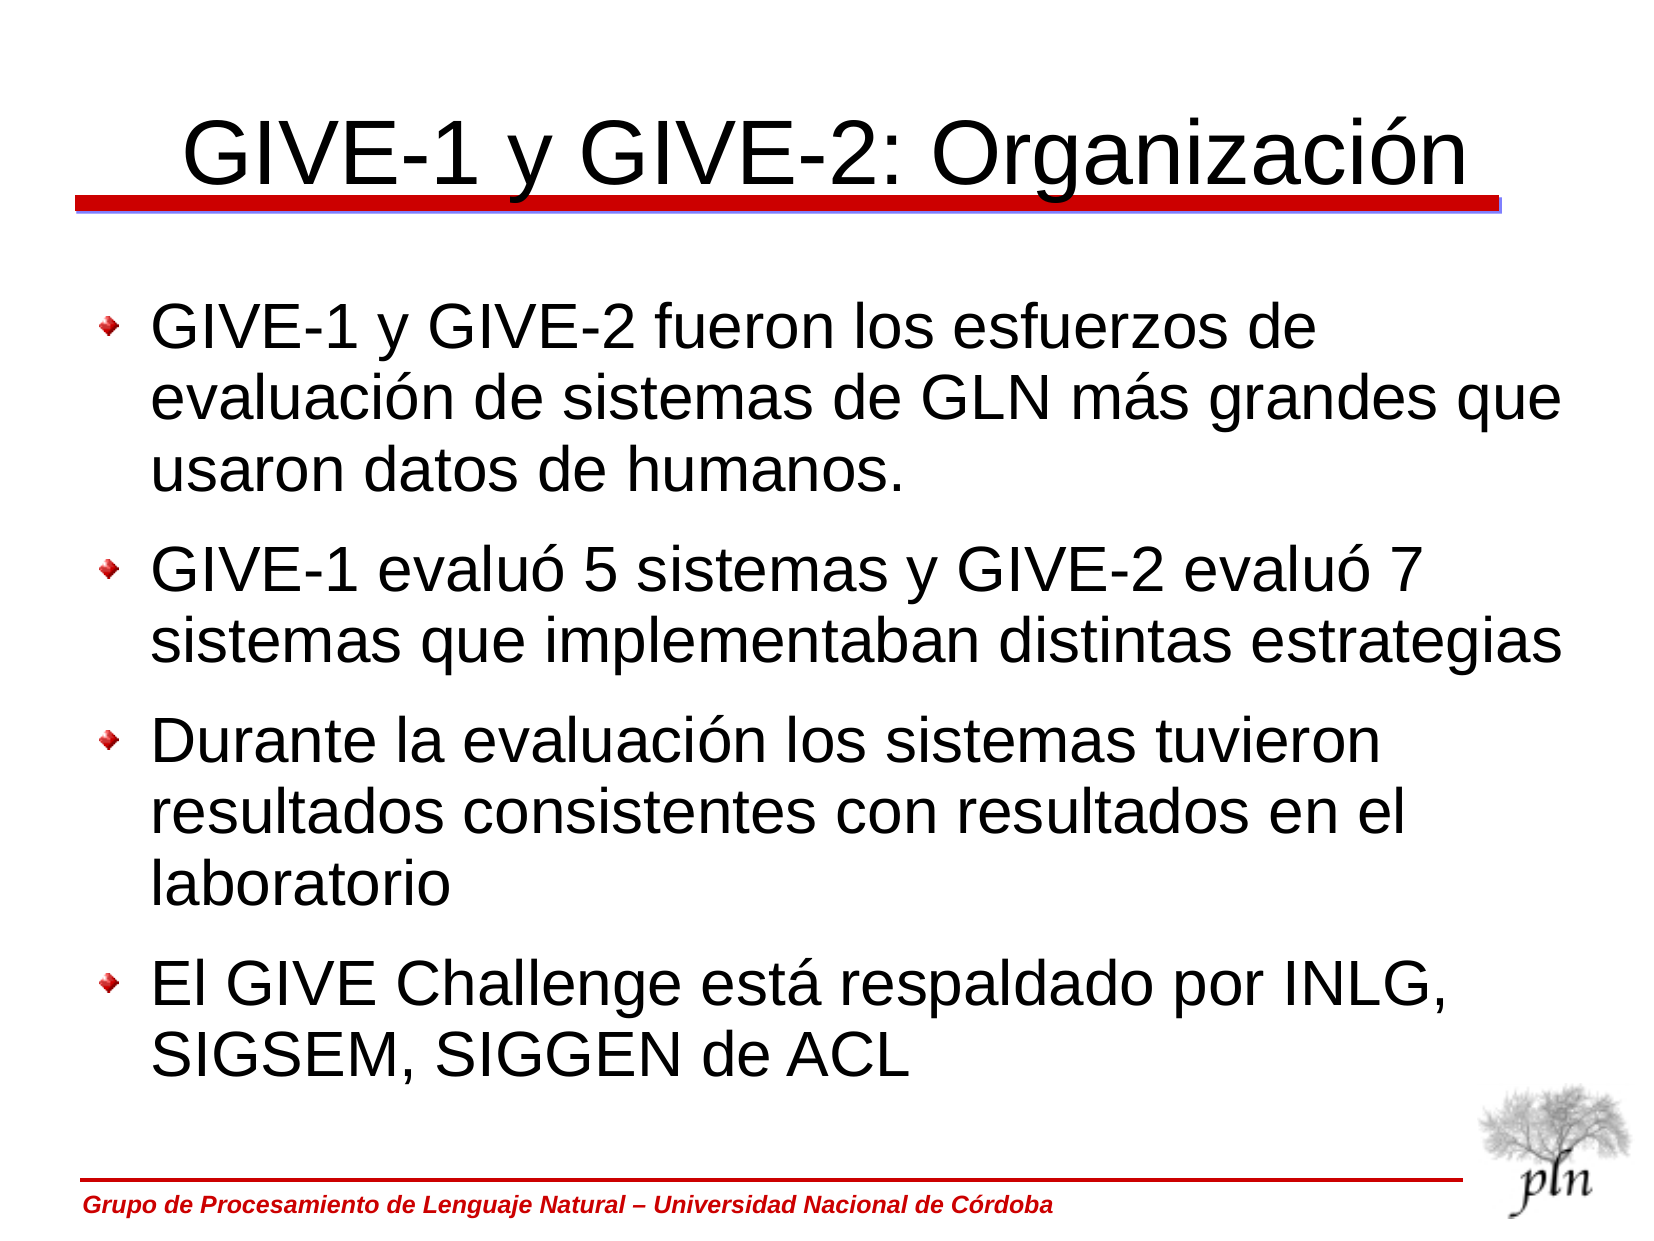

# GIVE-1 y GIVE-2: Organización
GIVE-1 y GIVE-2 fueron los esfuerzos de evaluación de sistemas de GLN más grandes que usaron datos de humanos.
GIVE-1 evaluó 5 sistemas y GIVE-2 evaluó 7 sistemas que implementaban distintas estrategias
Durante la evaluación los sistemas tuvieron resultados consistentes con resultados en el laboratorio
El GIVE Challenge está respaldado por INLG, SIGSEM, SIGGEN de ACL